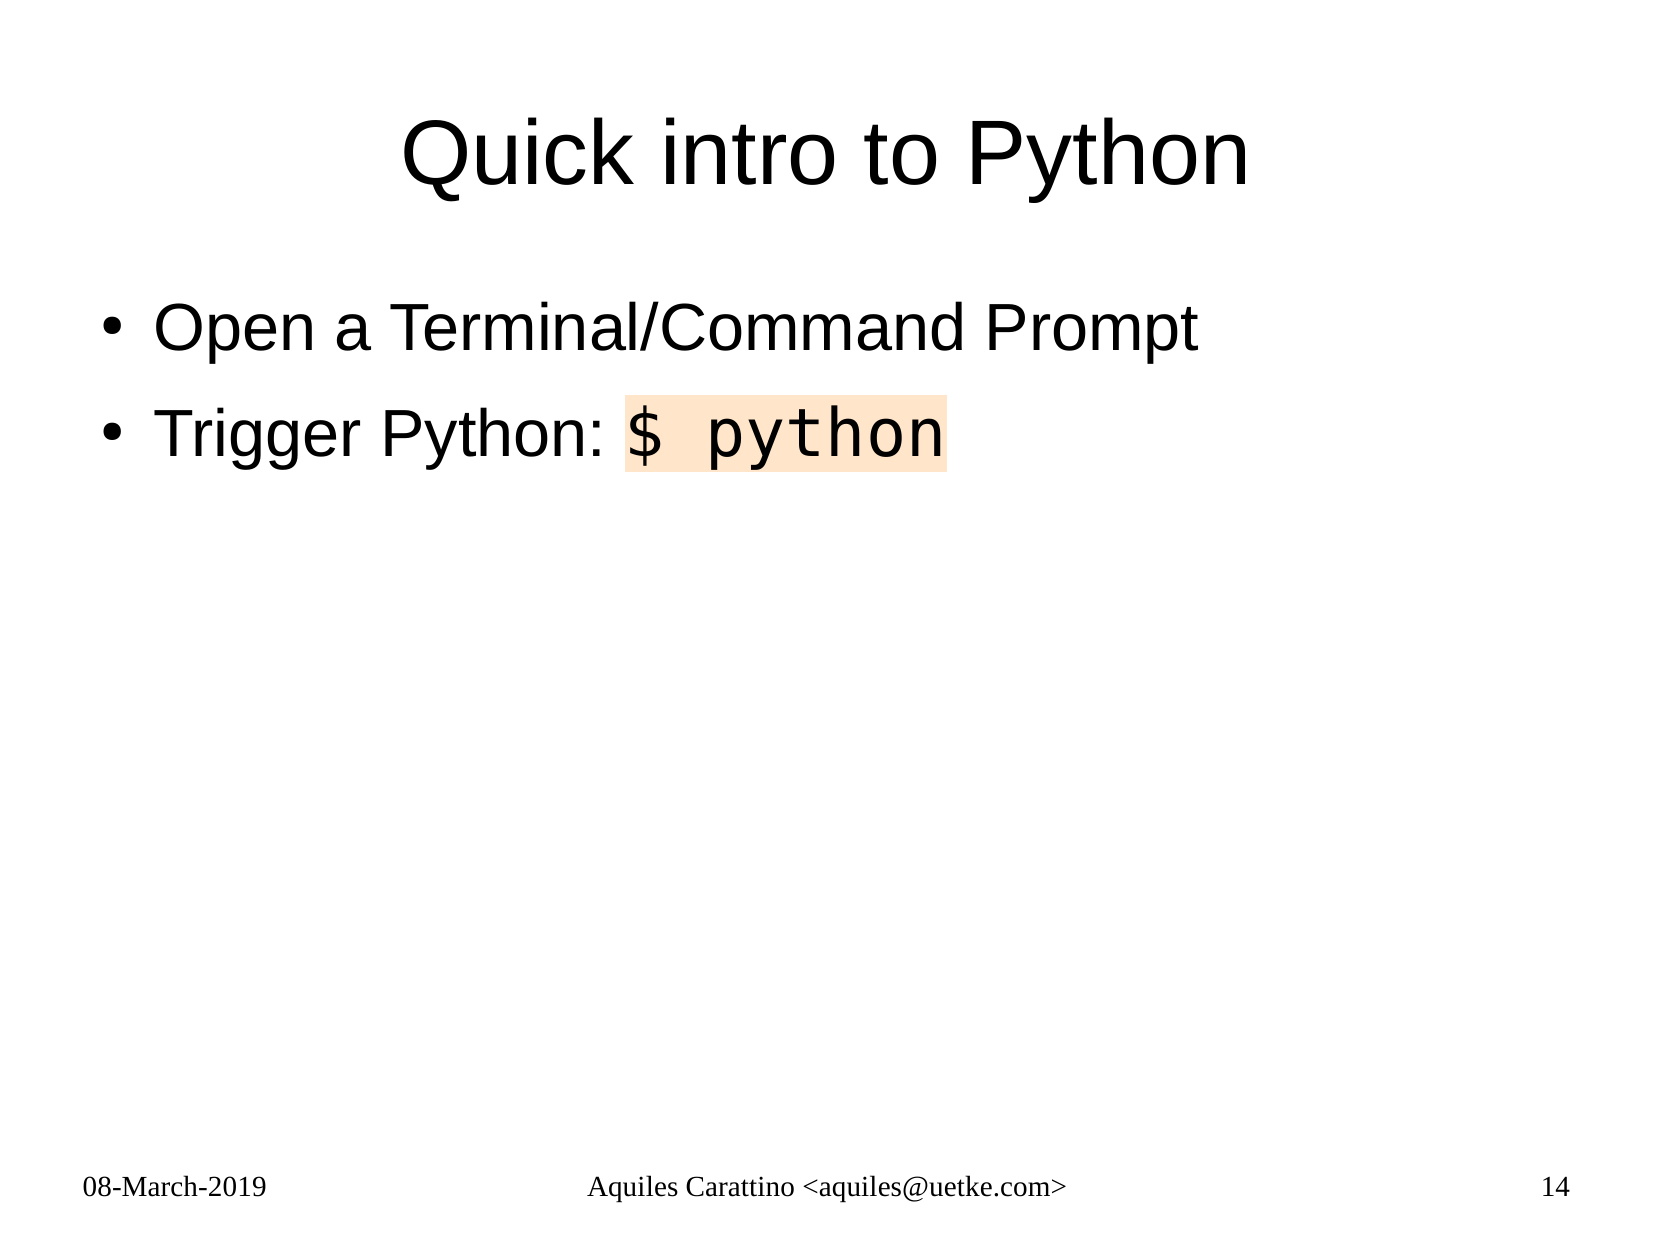

# Quick intro to Python
Open a Terminal/Command Prompt
Trigger Python: $ python
08-March-2019
Aquiles Carattino <aquiles@uetke.com>
14